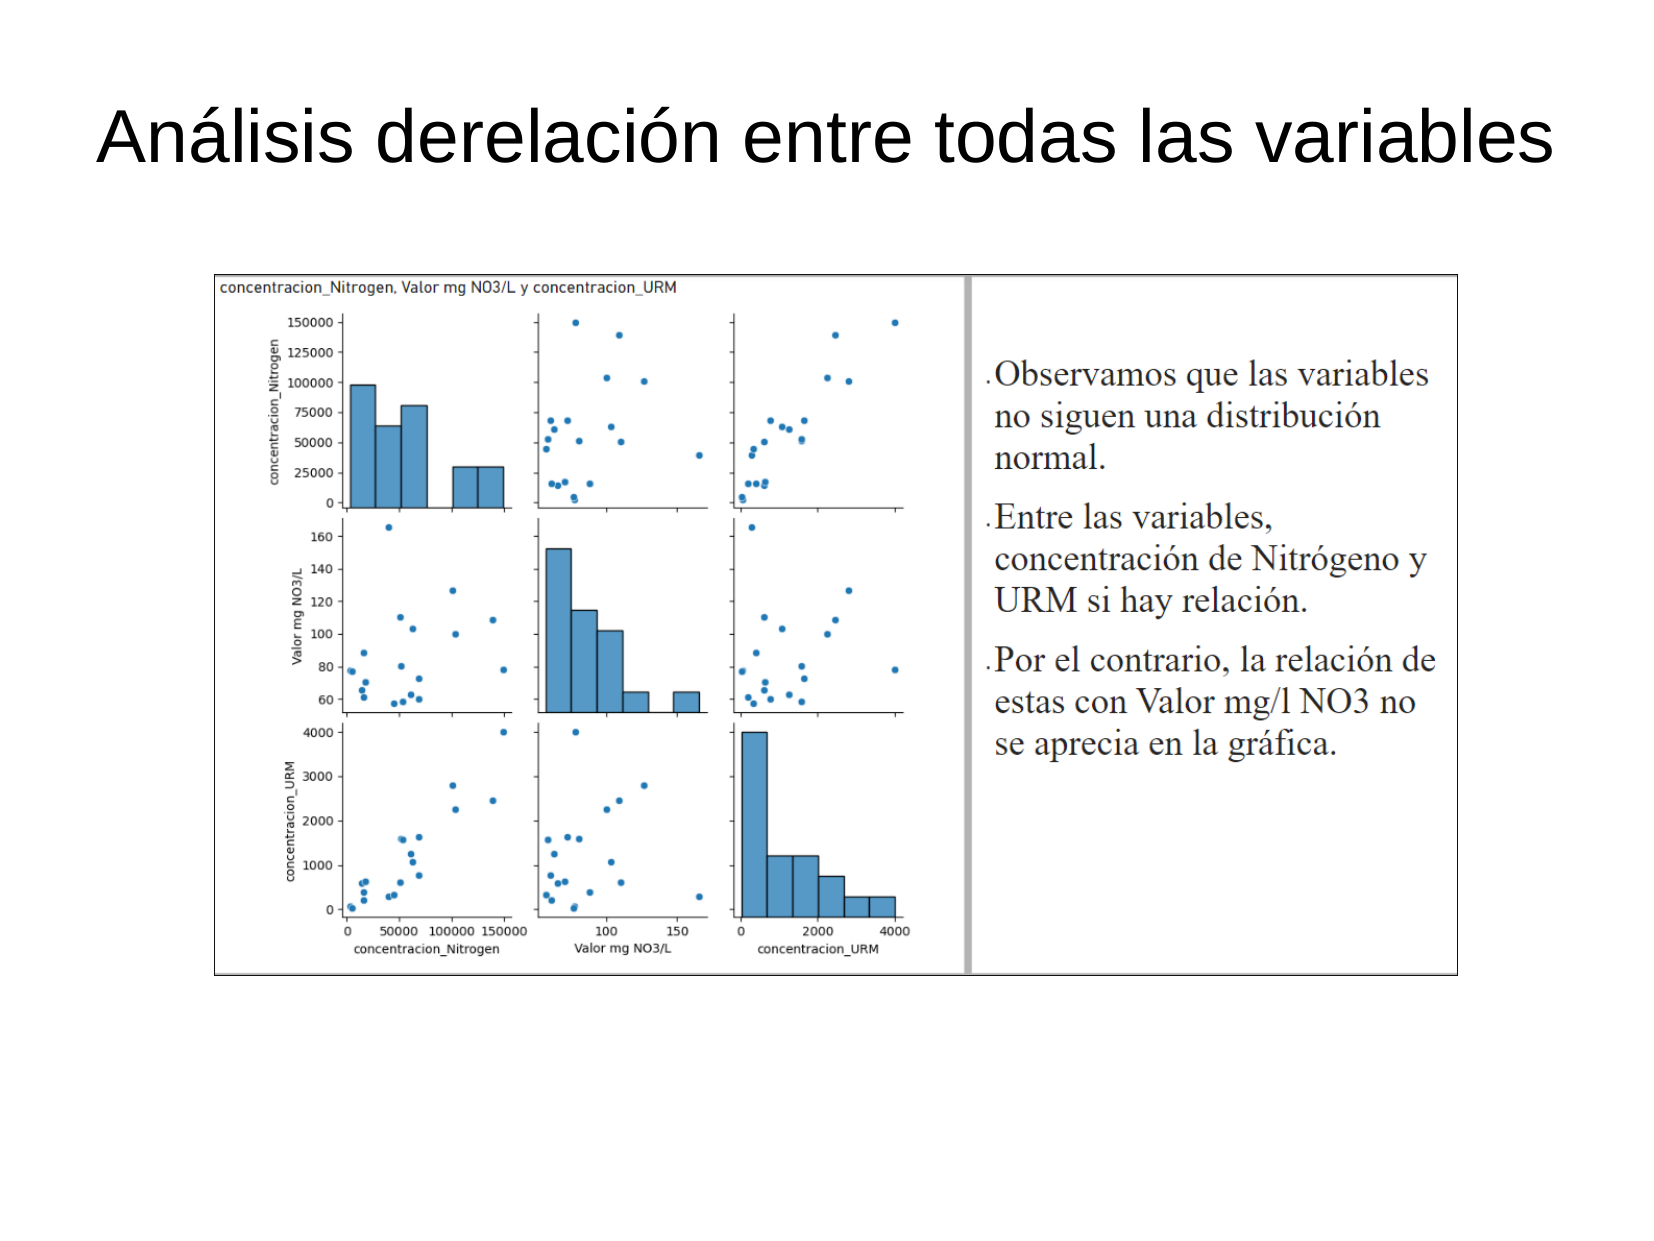

# Análisis derelación entre todas las variables